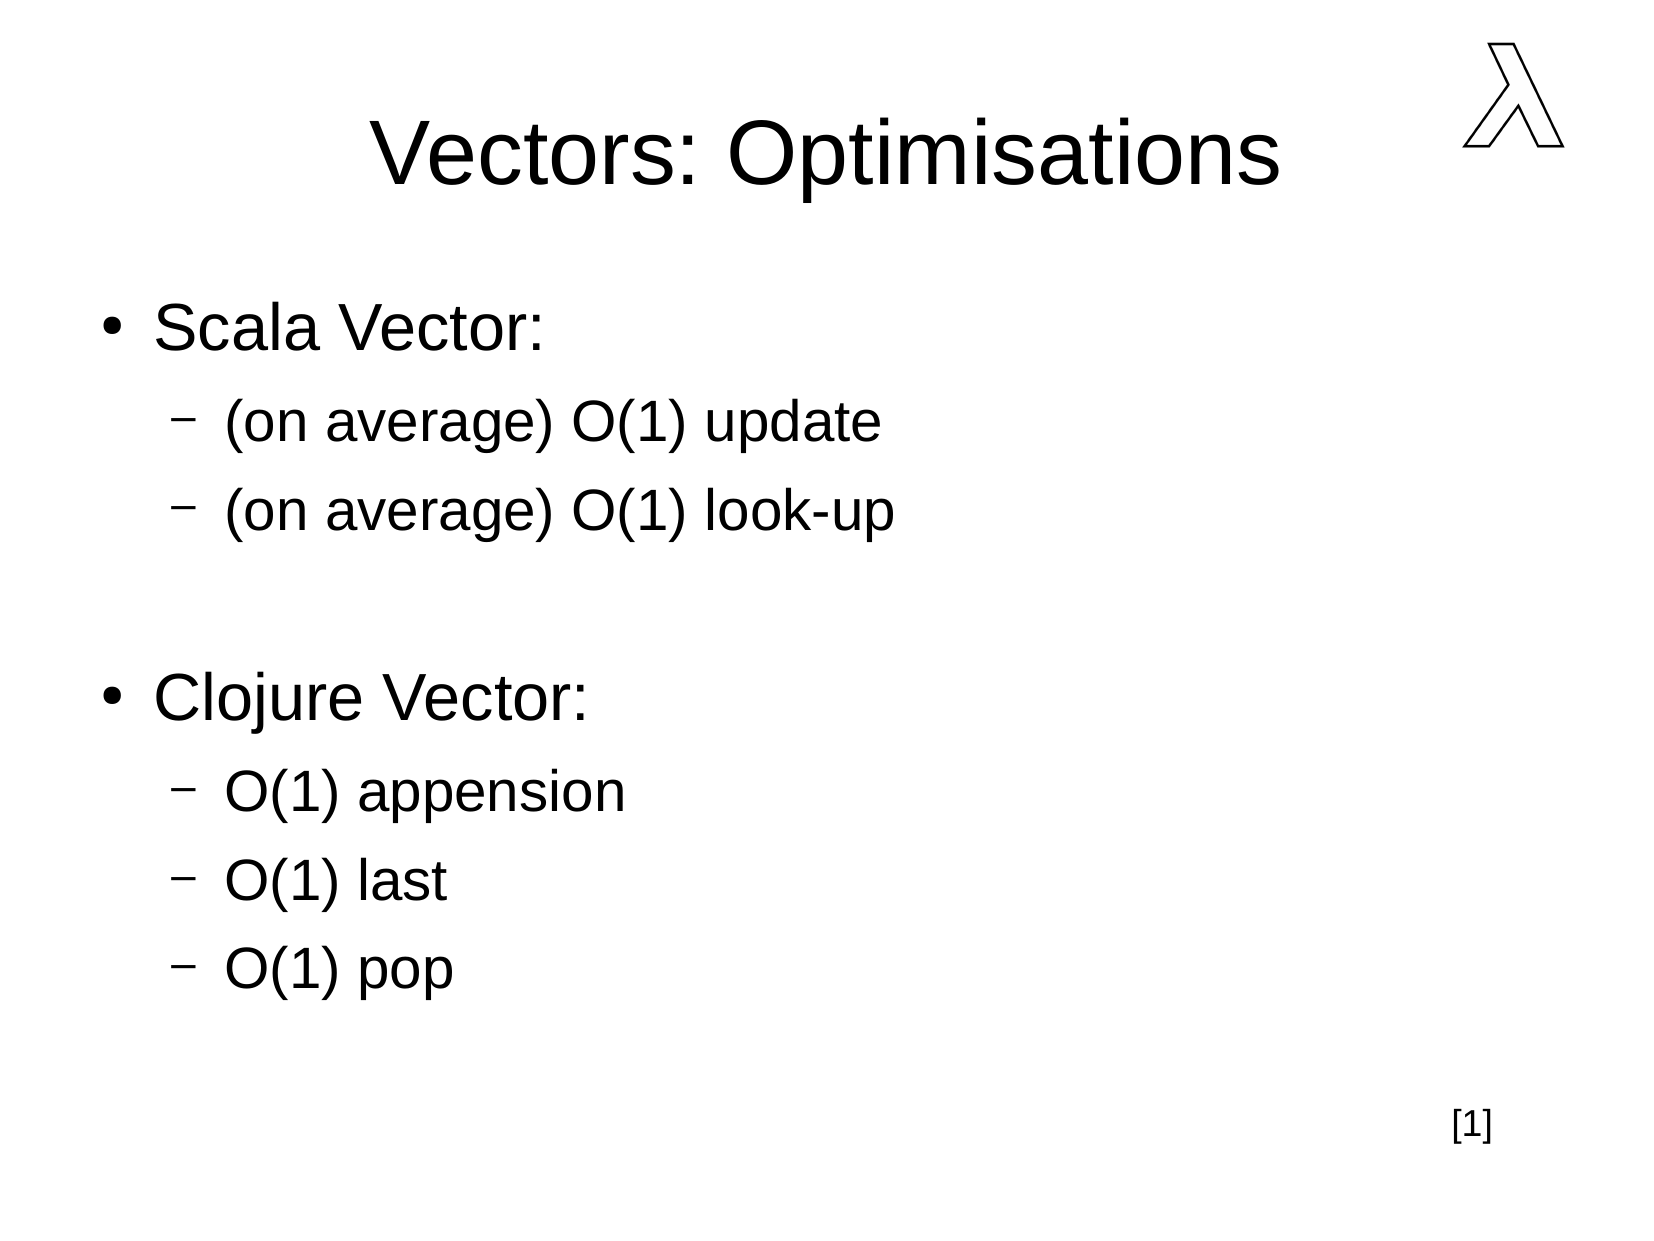

# Vectors: Optimisations
Scala Vector:
(on average) O(1) update
(on average) O(1) look-up
Clojure Vector:
O(1) appension
O(1) last
O(1) pop
[1]